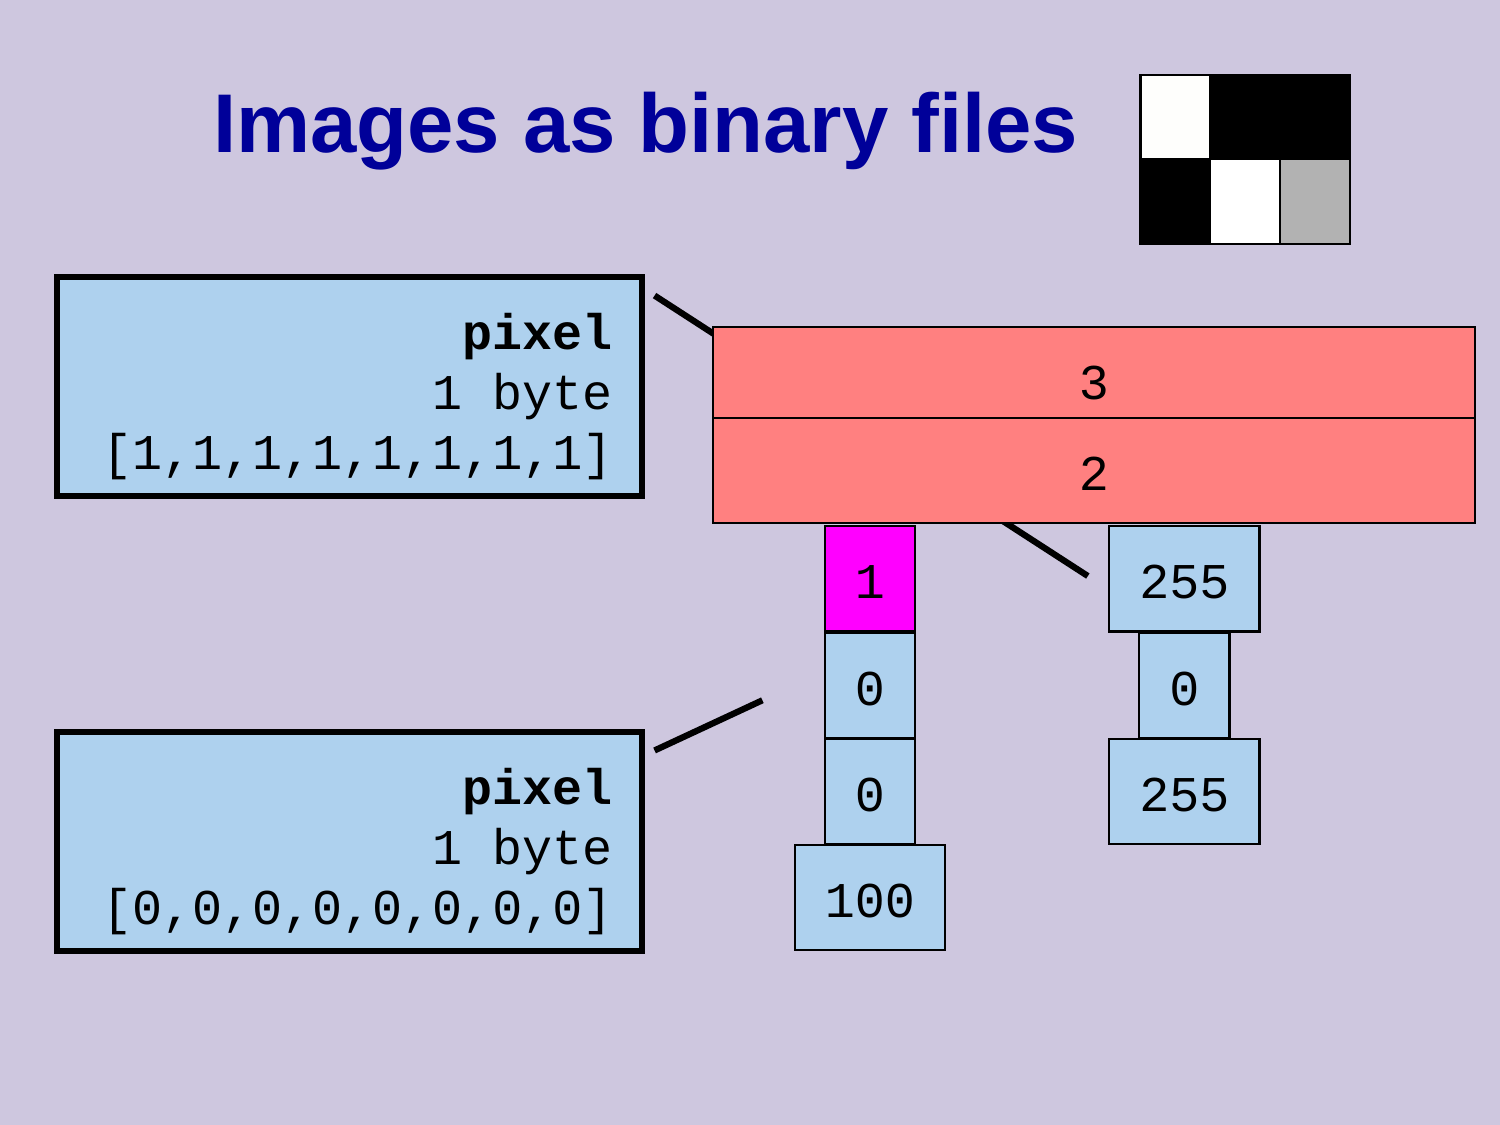

# Images as binary files
pixel
1 byte
[1,1,1,1,1,1,1,1]
3
2
1
255
0
0
pixel
1 byte
[0,0,0,0,0,0,0,0]
0
255
100